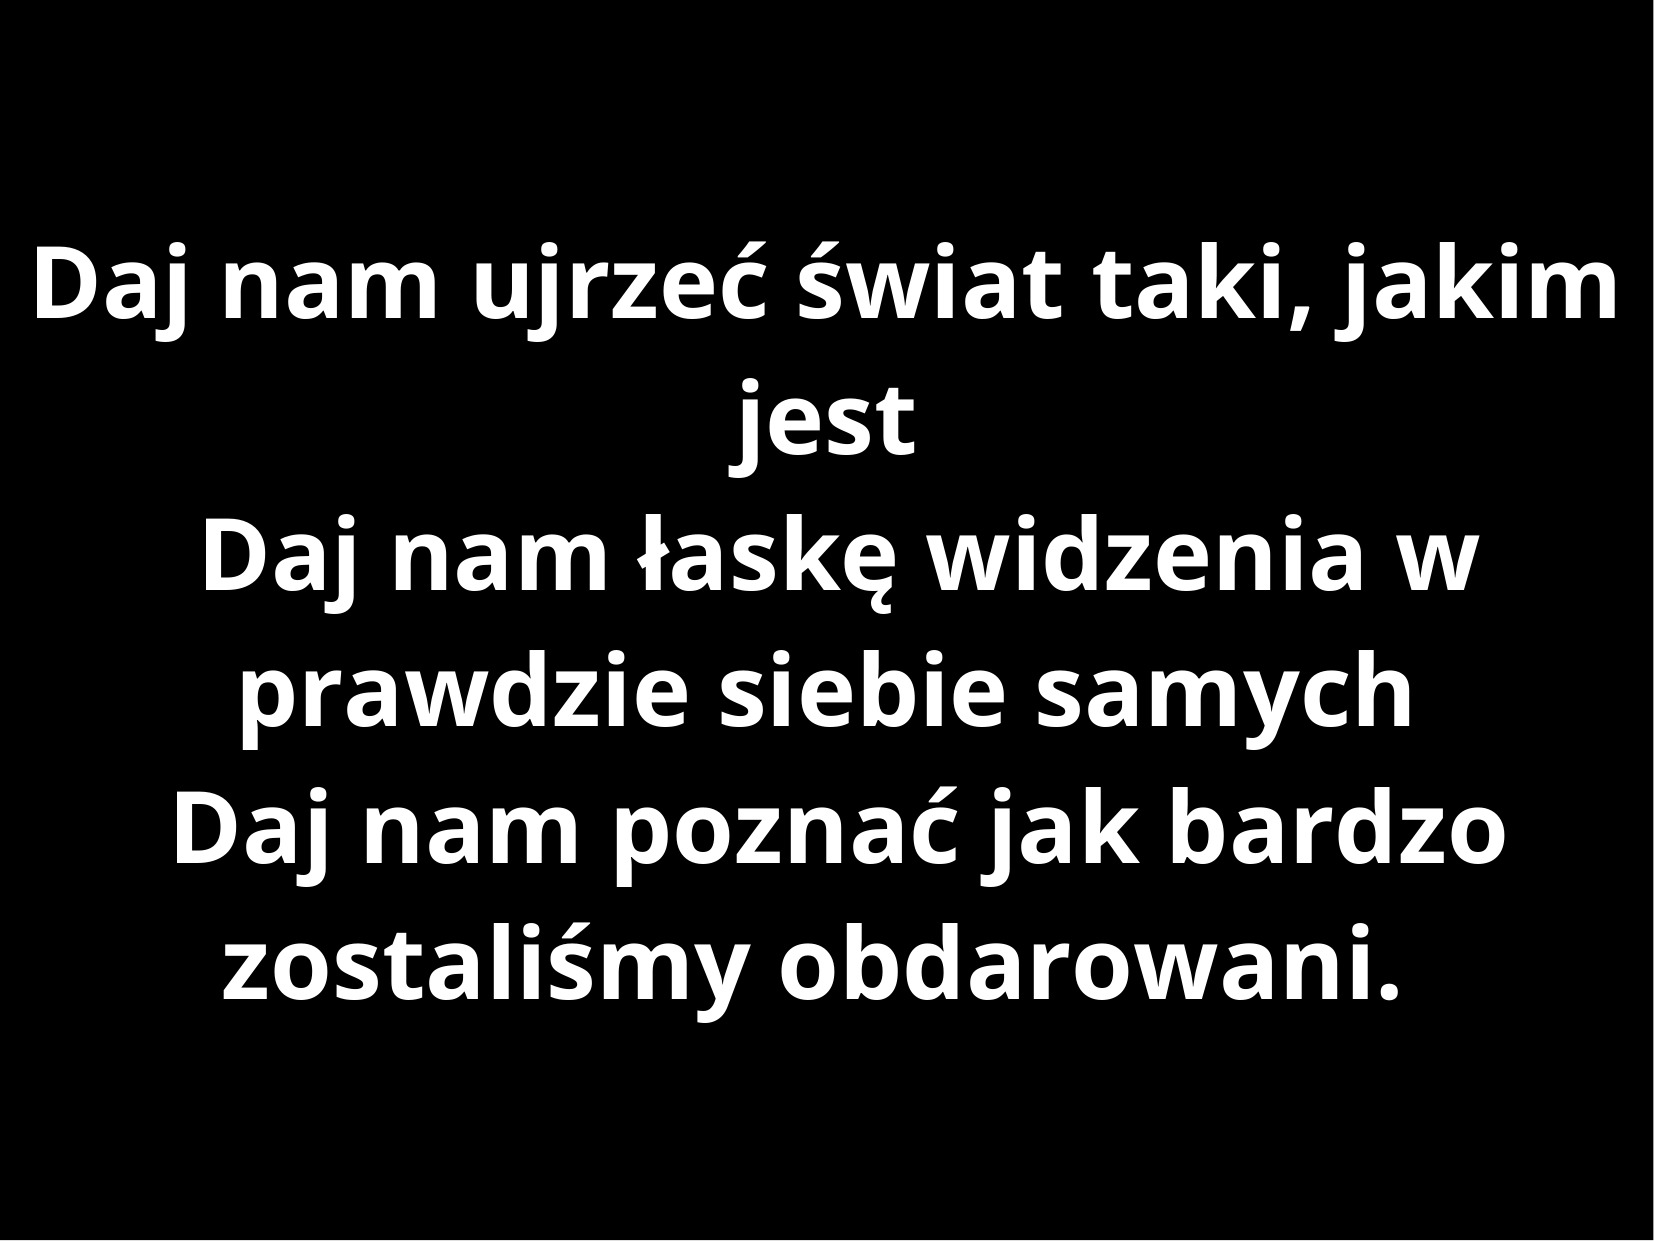

# Daj nam ujrzeć świat taki, jakim jest Daj nam łaskę widzenia w prawdzie siebie samych Daj nam poznać jak bardzo zostaliśmy obdarowani.